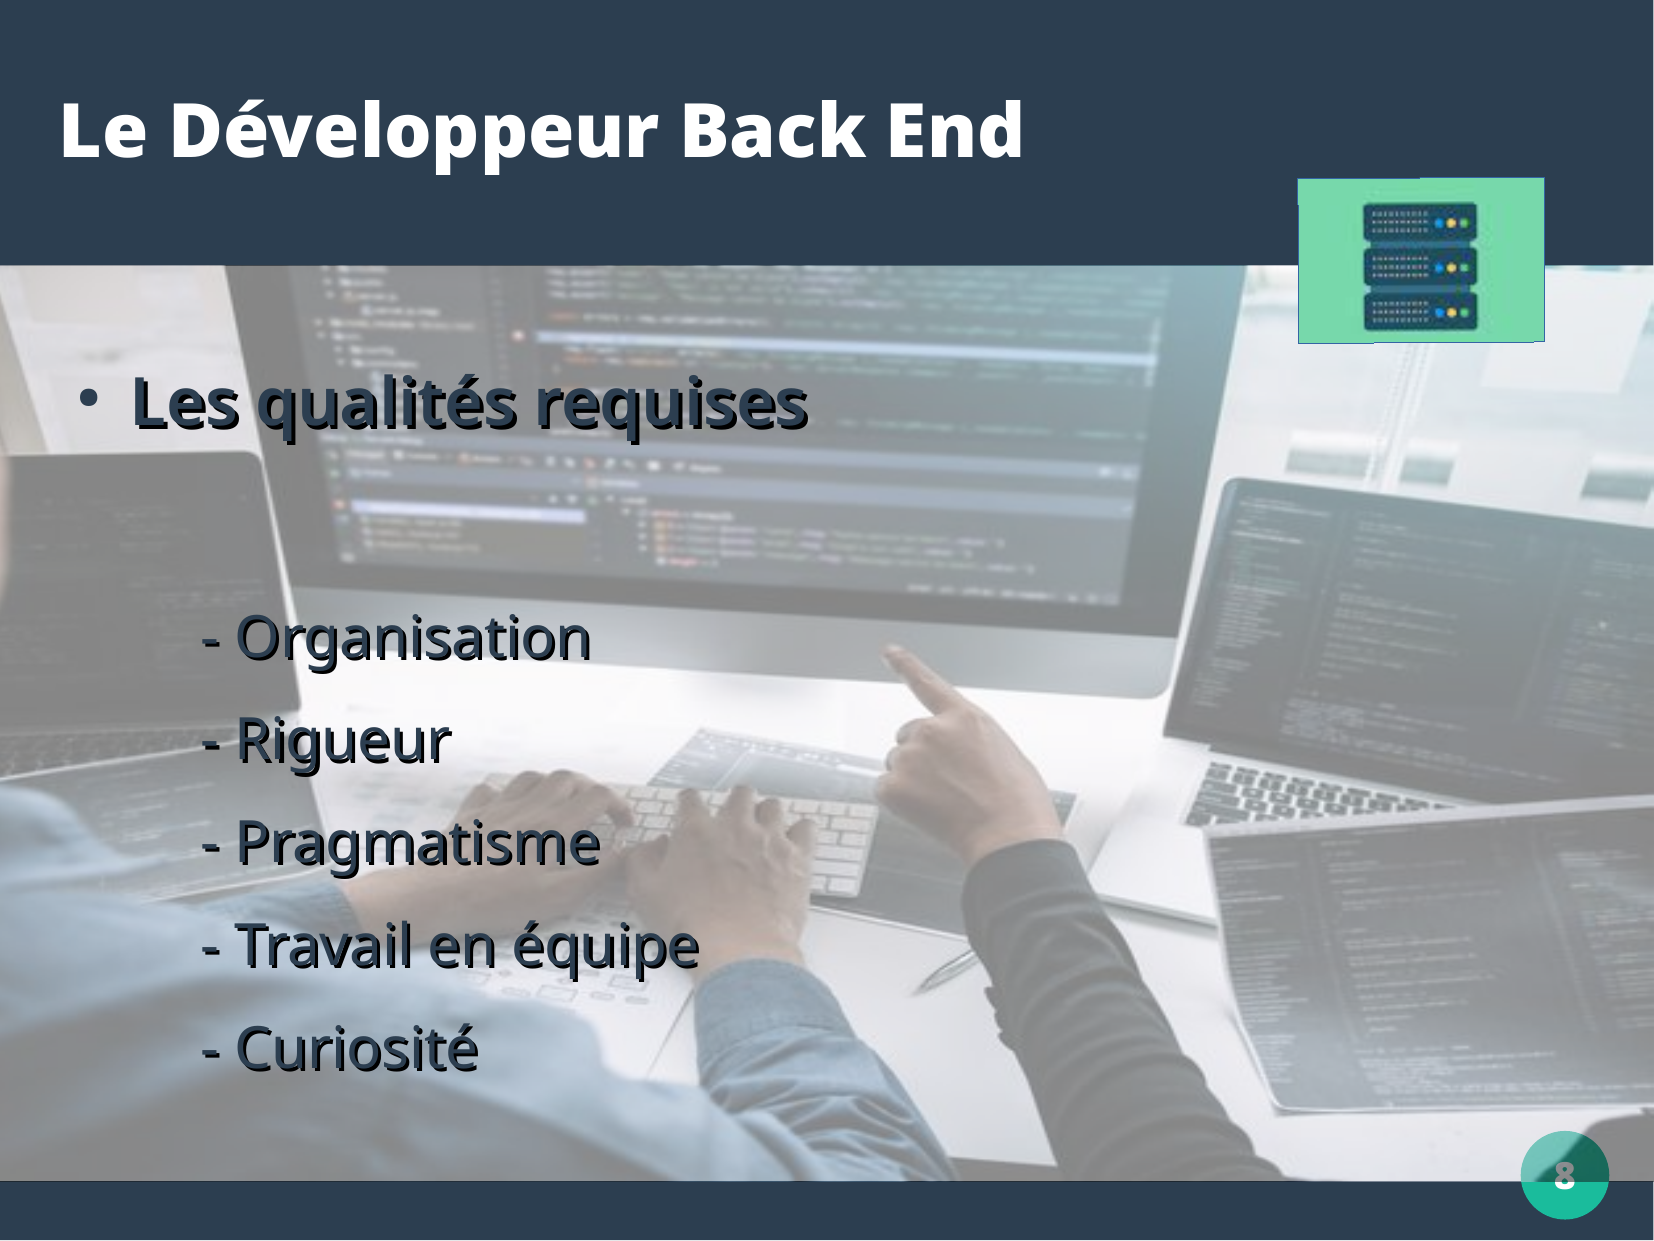

# Le Développeur Back End
Les qualités requises
- Organisation
- Rigueur
- Pragmatisme
- Travail en équipe
- Curiosité
8